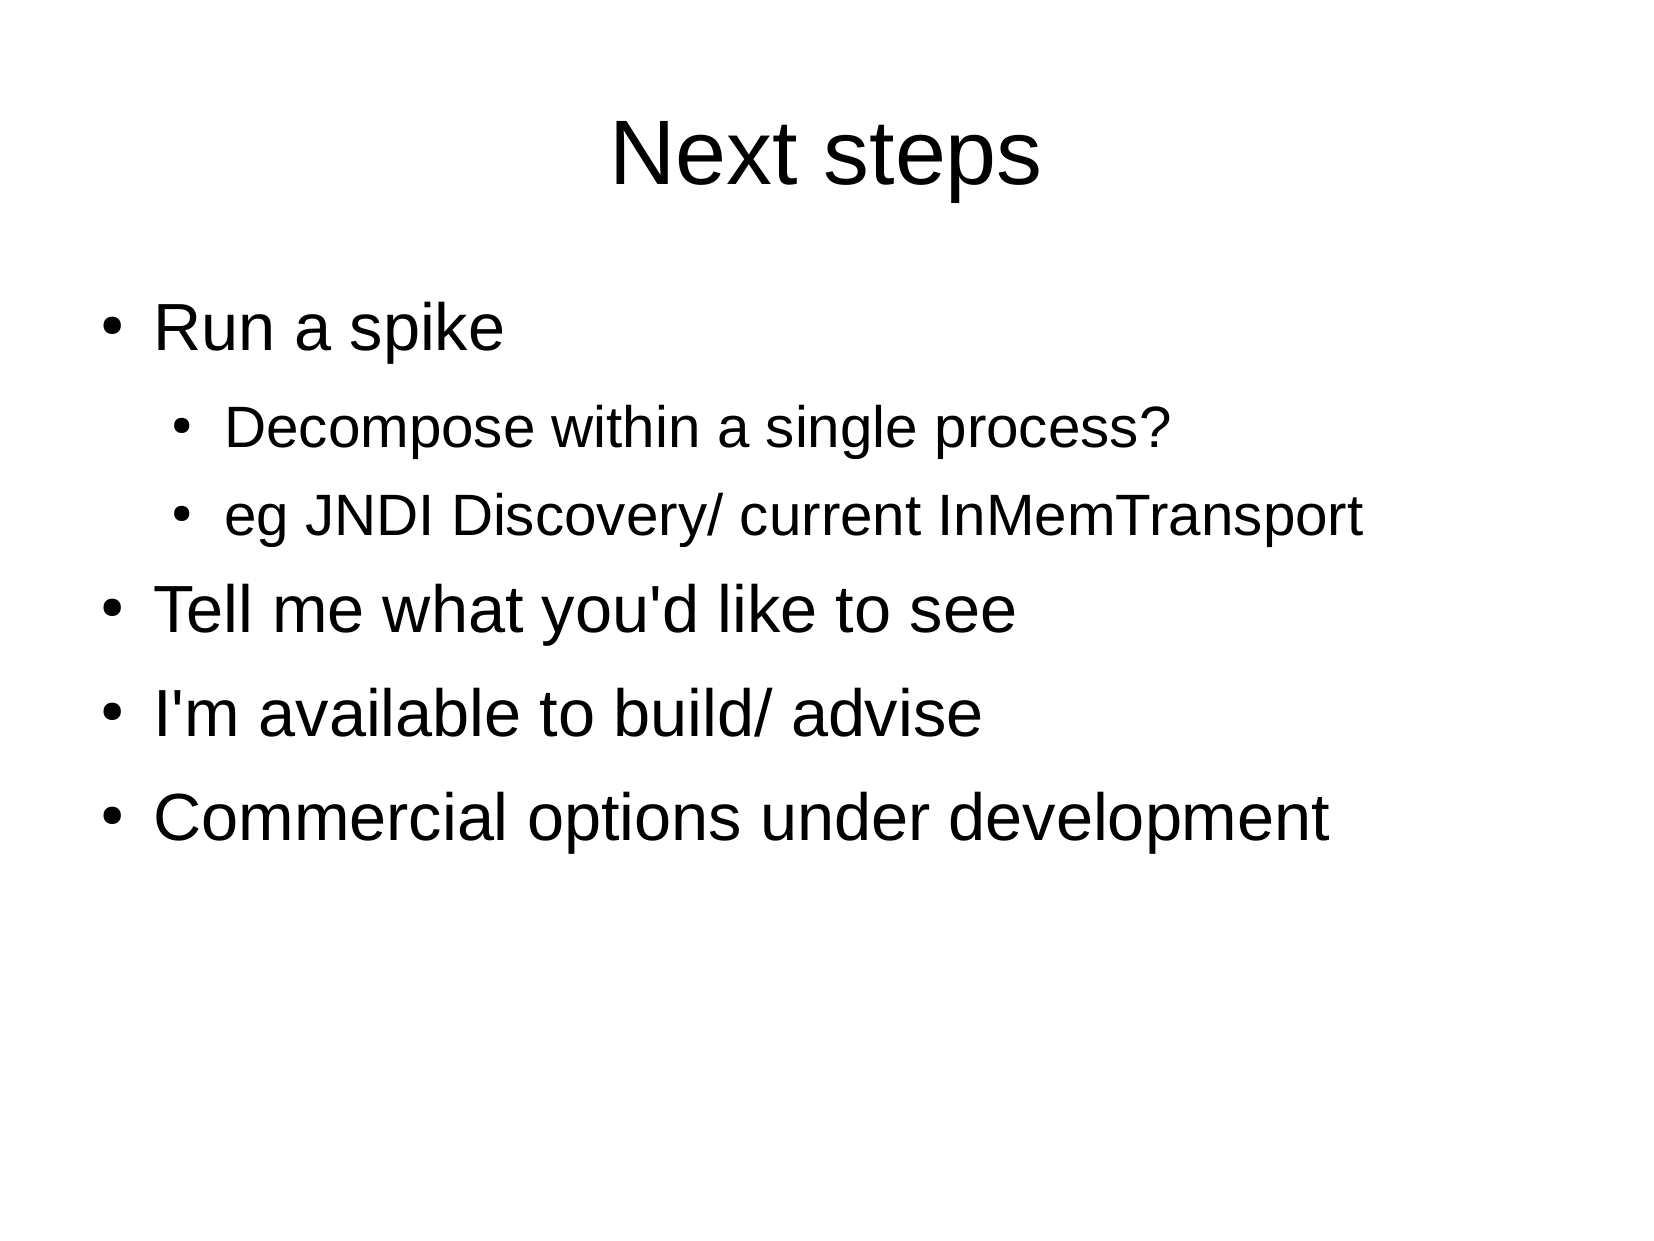

# Next steps
Run a spike
Decompose within a single process?
eg JNDI Discovery/ current InMemTransport
Tell me what you'd like to see
I'm available to build/ advise
Commercial options under development